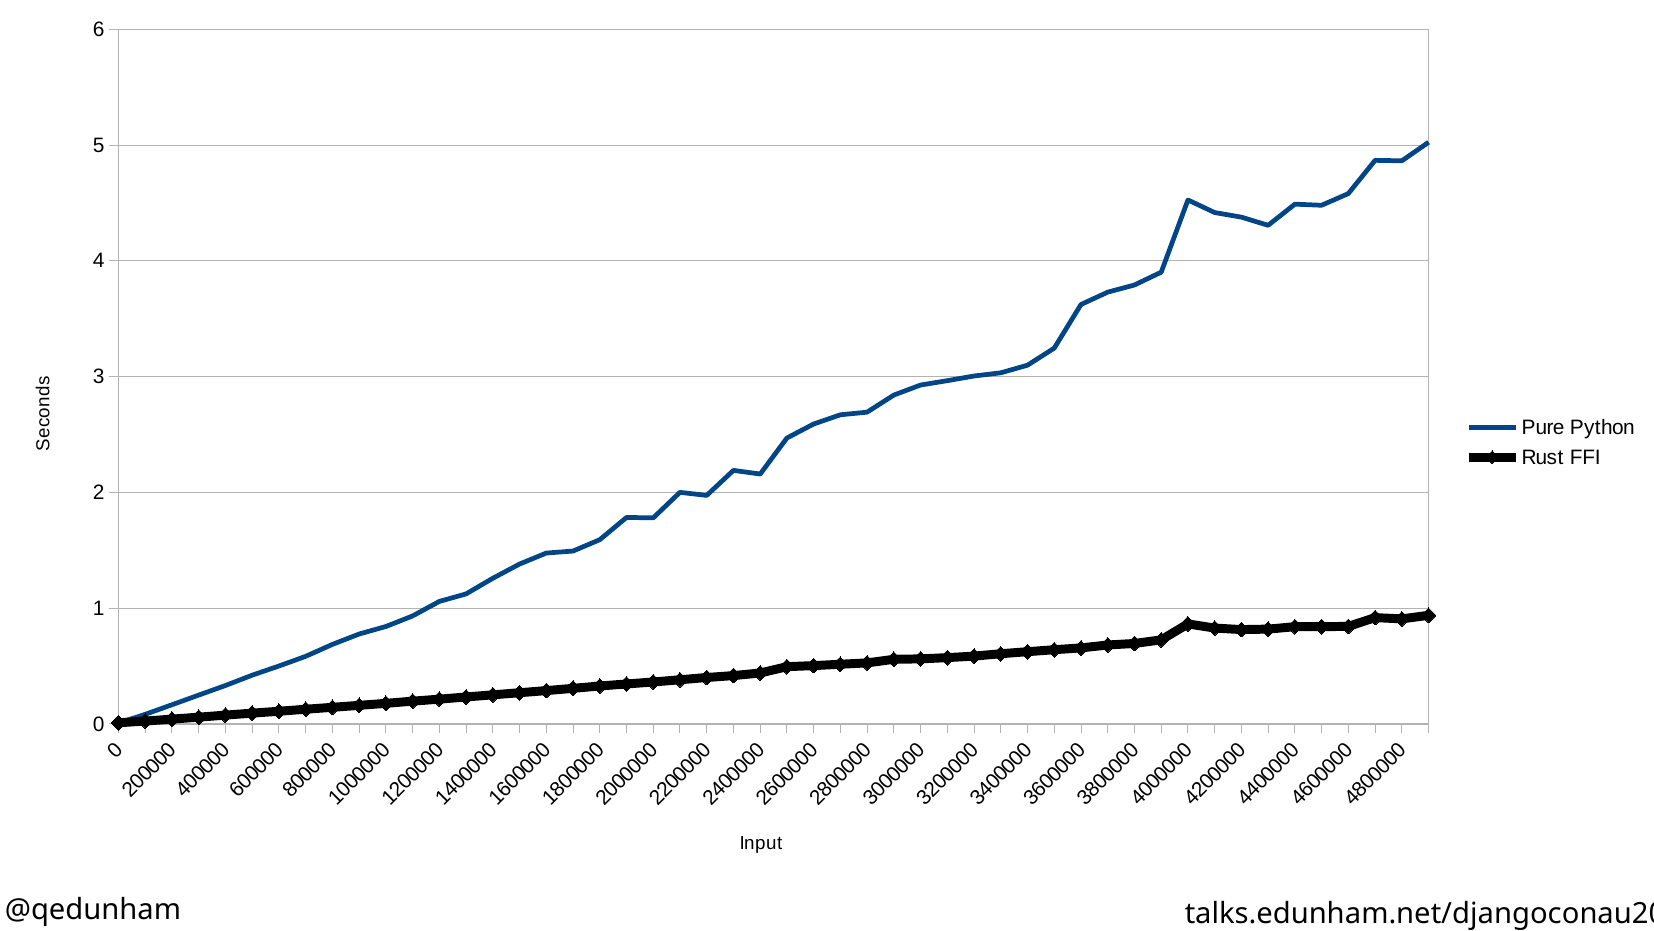

### Chart
| Category | Pure Python | Rust FFI |
|---|---|---|
| 0 | 0.00781202316284 | 0.00987005233765 |
| 100000 | 0.0827729701996 | 0.0247838497162 |
| 200000 | 0.165449857712 | 0.041796207428 |
| 300000 | 0.24921298027 | 0.0586450099945 |
| 400000 | 0.331983804703 | 0.0760049819946 |
| 500000 | 0.420953989029 | 0.0929780006409 |
| 600000 | 0.499933958054 | 0.109402894974 |
| 700000 | 0.583886146545 | 0.12669801712 |
| 800000 | 0.68679690361 | 0.143784999847 |
| 900000 | 0.776371002197 | 0.160666942596 |
| 1000000 | 0.841480016708 | 0.177742958069 |
| 1100000 | 0.932678937912 | 0.196404933929 |
| 1200000 | 1.0581278801 | 0.214217185974 |
| 1300000 | 1.12267804146 | 0.232831001282 |
| 1400000 | 1.25812888145 | 0.251027107239 |
| 1500000 | 1.38111400604 | 0.269623994827 |
| 1600000 | 1.47607207298 | 0.28801202774 |
| 1700000 | 1.4930100441 | 0.307398080826 |
| 1800000 | 1.59114313126 | 0.327546834946 |
| 1900000 | 1.78339004517 | 0.344830989838 |
| 2000000 | 1.78006601334 | 0.362231969833 |
| 2100000 | 2.0001001358 | 0.381469964981 |
| 2200000 | 1.97393393517 | 0.401319980621 |
| 2300000 | 2.18986105919 | 0.417480945587 |
| 2400000 | 2.15814614296 | 0.440073013306 |
| 2500000 | 2.47005295753 | 0.49435710907 |
| 2600000 | 2.59100699425 | 0.503572940826 |
| 2700000 | 2.67038202286 | 0.515466928482 |
| 2800000 | 2.69350290298 | 0.52704000473 |
| 2900000 | 2.84065699577 | 0.55828499794 |
| 3000000 | 2.92753696442 | 0.561823129654 |
| 3100000 | 2.96531581879 | 0.572738170624 |
| 3200000 | 3.00542593002 | 0.585950136185 |
| 3300000 | 3.03322982788 | 0.606240987778 |
| 3400000 | 3.09907984734 | 0.624135971069 |
| 3500000 | 3.24646782875 | 0.640899181366 |
| 3600000 | 3.62356519699 | 0.656944990158 |
| 3700000 | 3.72995781898 | 0.681481122971 |
| 3800000 | 3.79161405563 | 0.695014953613 |
| 3900000 | 3.90227985382 | 0.726254224777 |
| 4000000 | 4.52629995346 | 0.863569021225 |
| 4100000 | 4.41739296913 | 0.827926158905 |
| 4200000 | 4.37769603729 | 0.814890861511 |
| 4300000 | 4.30740213394 | 0.819159984589 |
| 4400000 | 4.48996186256 | 0.840085983276 |
| 4500000 | 4.48008608818 | 0.840231895447 |
| 4600000 | 4.58139300346 | 0.84263586998 |
| 4700000 | 4.86852288246 | 0.918483972549 |
| 4800000 | 4.86448812485 | 0.907032966614 |
| 4900000 | 5.02425909042 | 0.938227891922 |